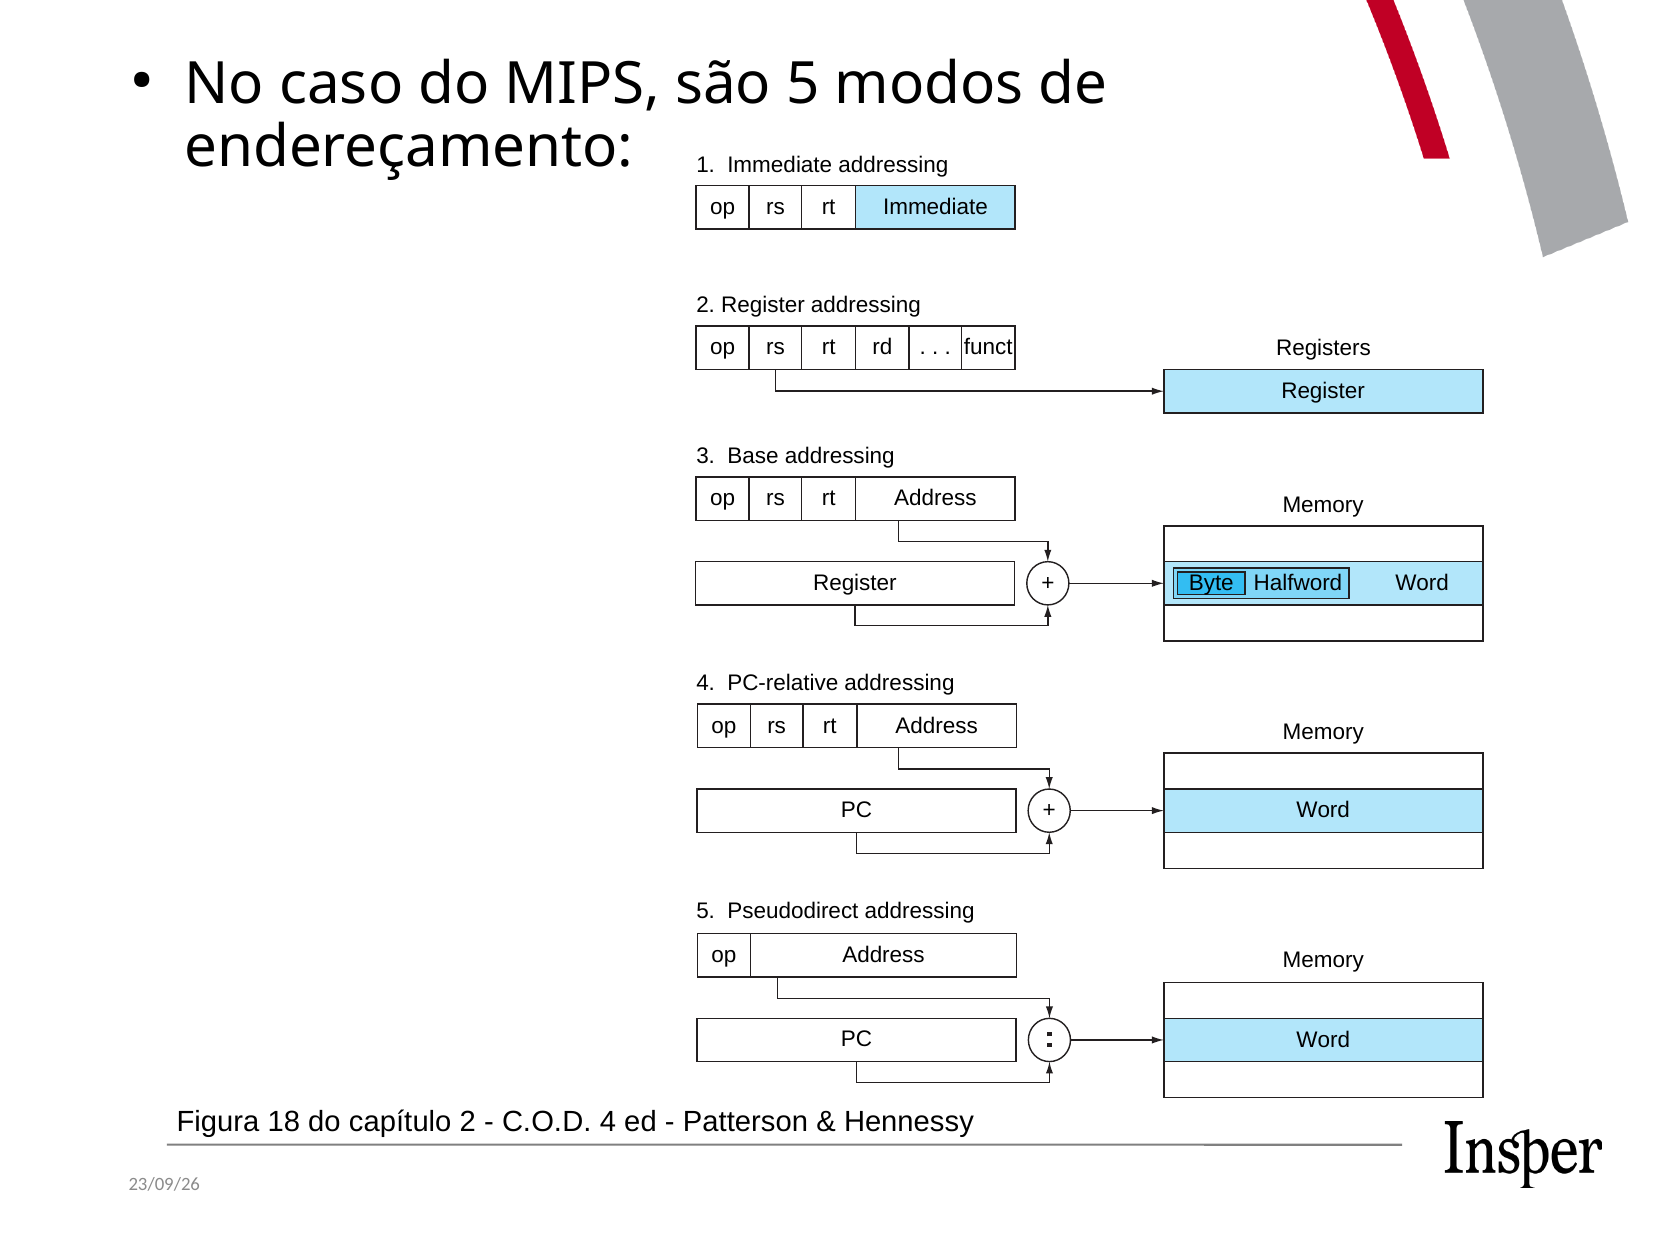

# No caso do MIPS, são 5 modos de endereçamento:
Figura 18 do capítulo 2 - C.O.D. 4 ed - Patterson & Hennessy